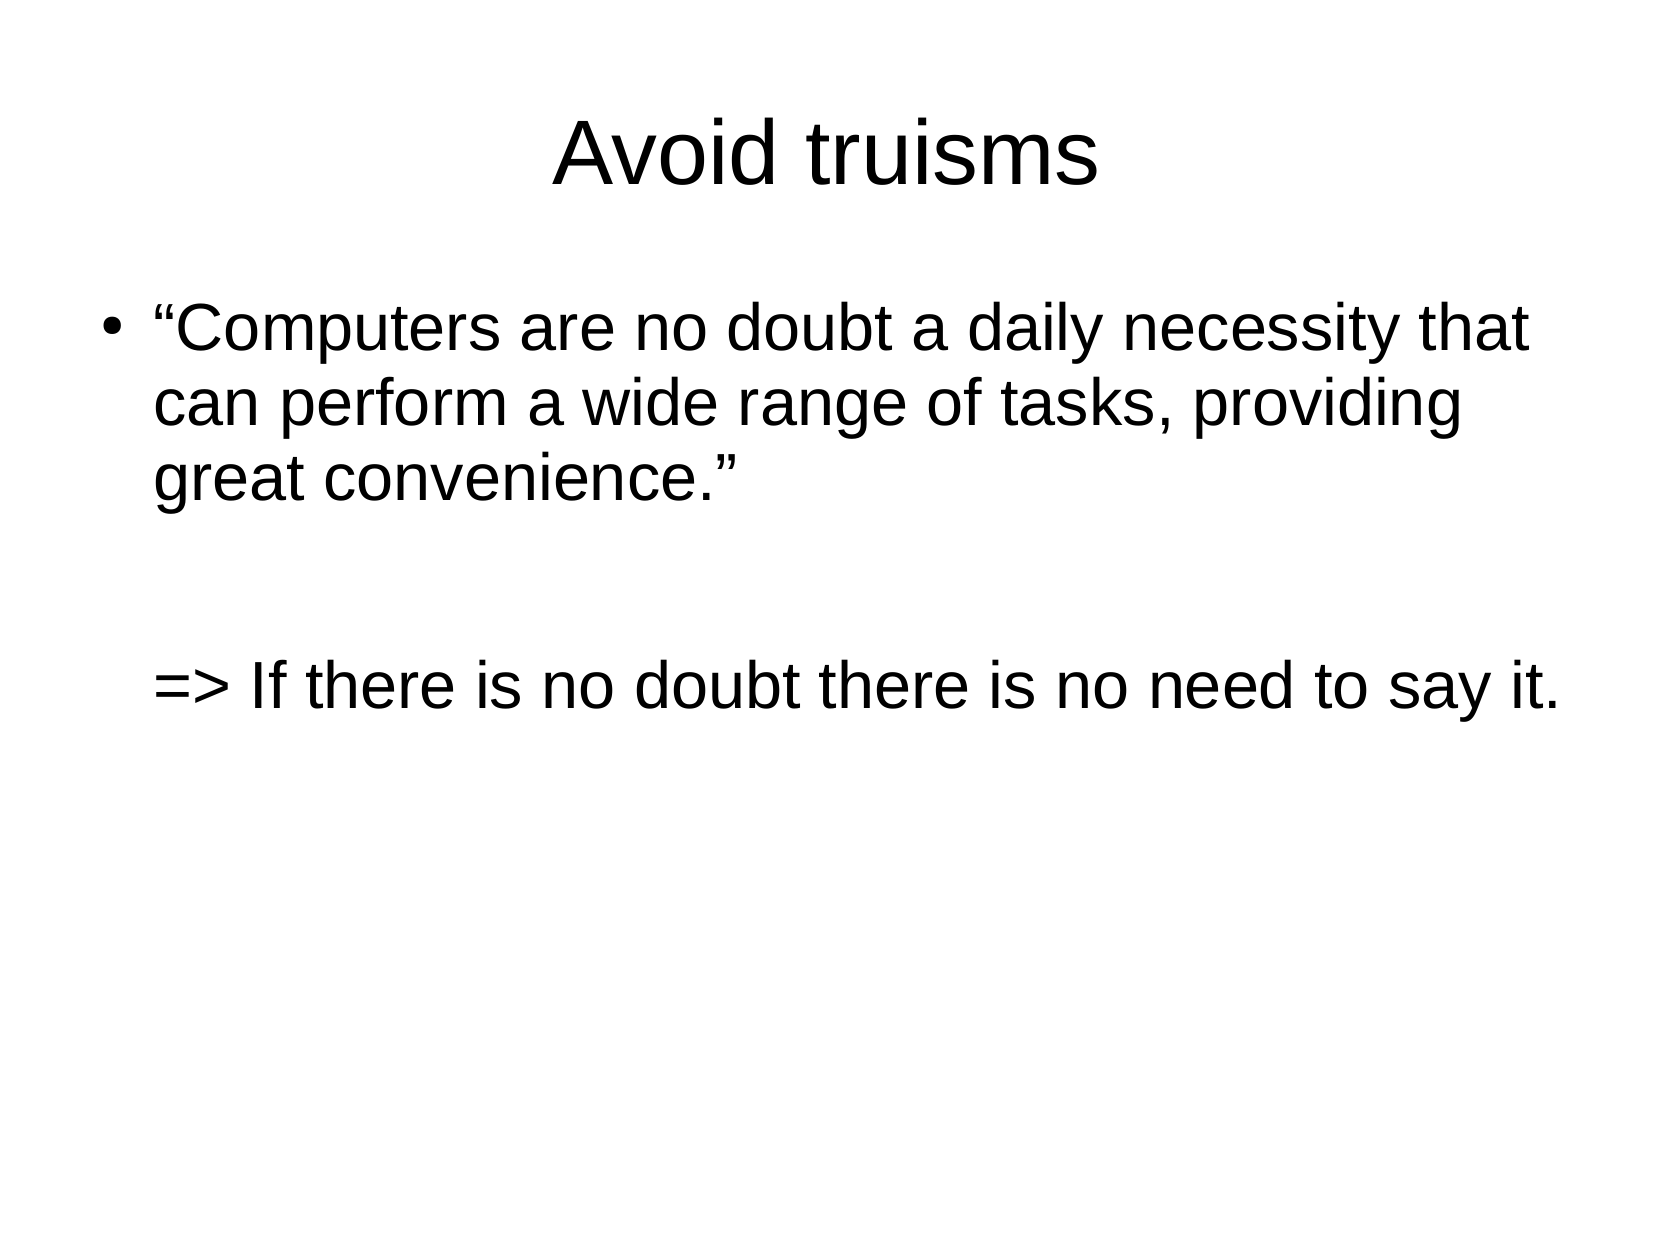

# Avoid truisms
“Computers are no doubt a daily necessity that can perform a wide range of tasks, providing great convenience.”
=> If there is no doubt there is no need to say it.